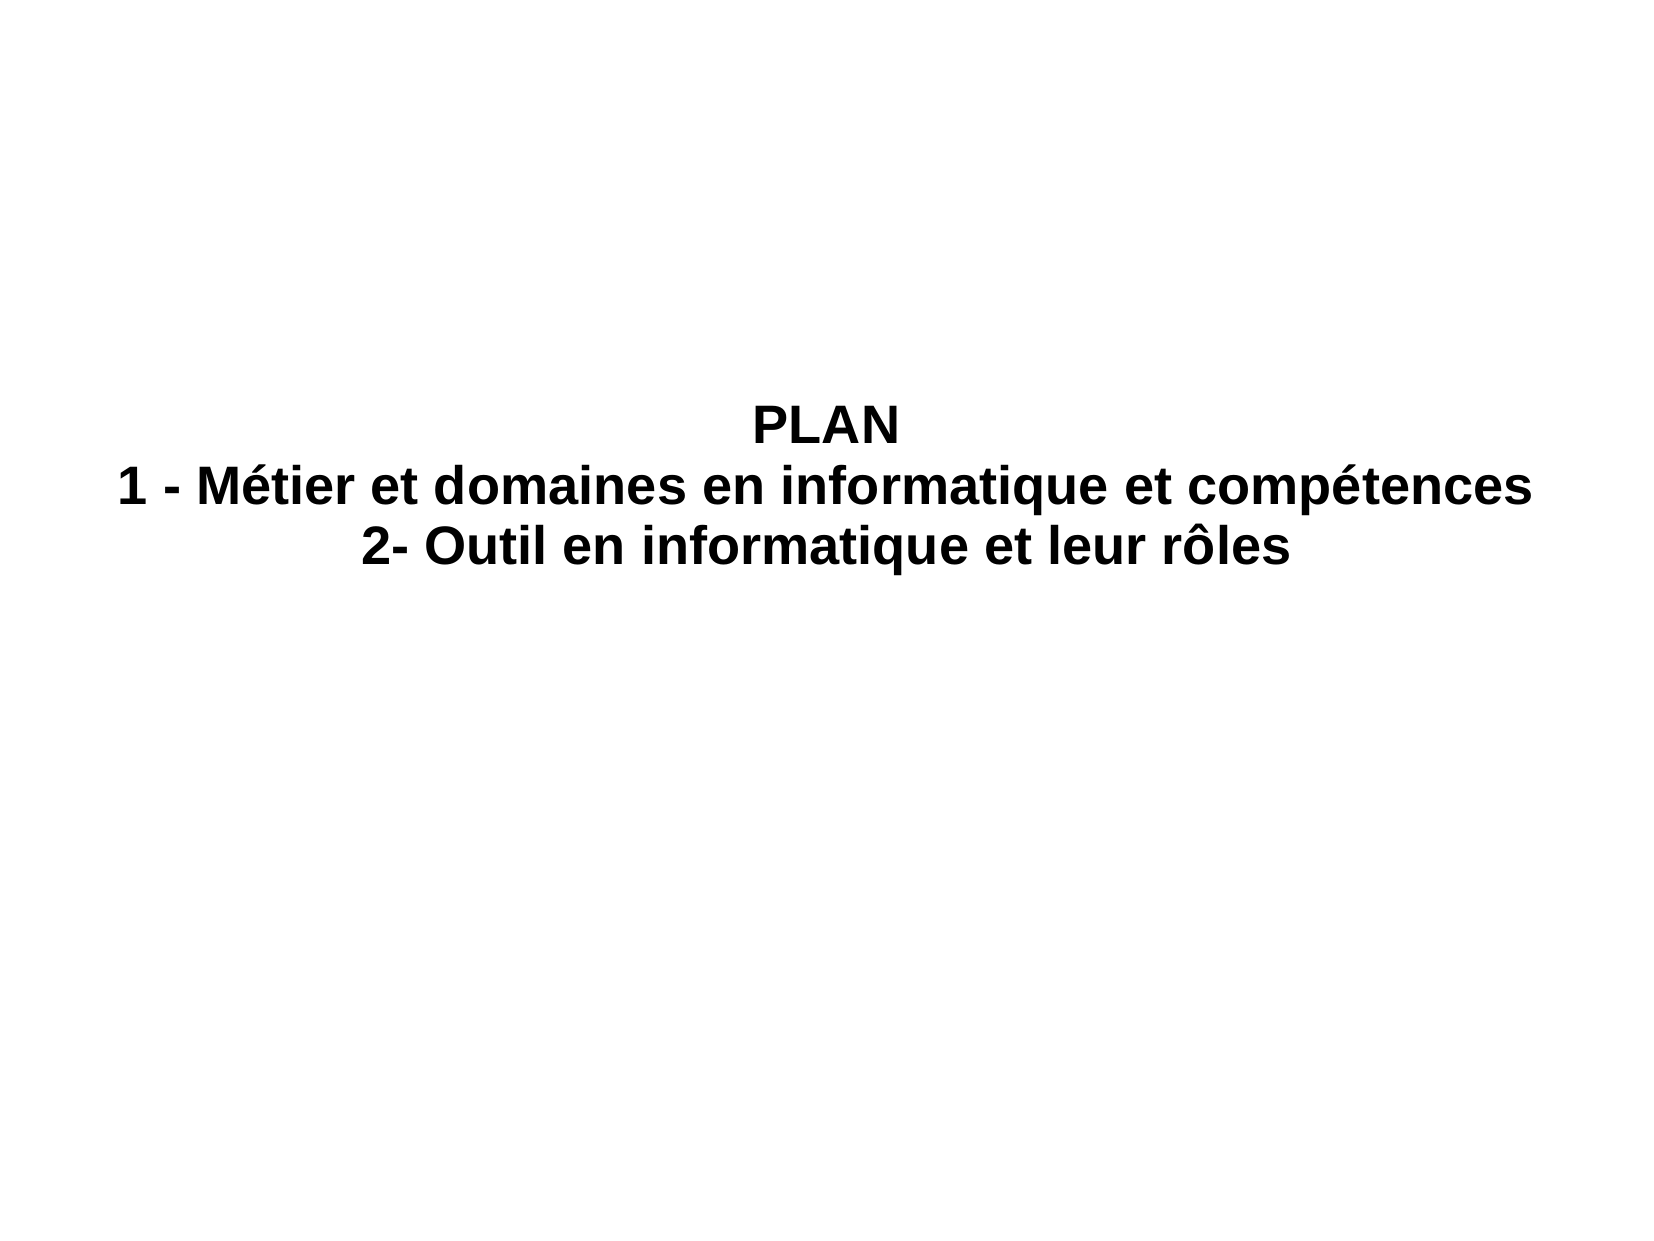

# PLAN 1 - Métier et domaines en informatique et compétences 2- Outil en informatique et leur rôles